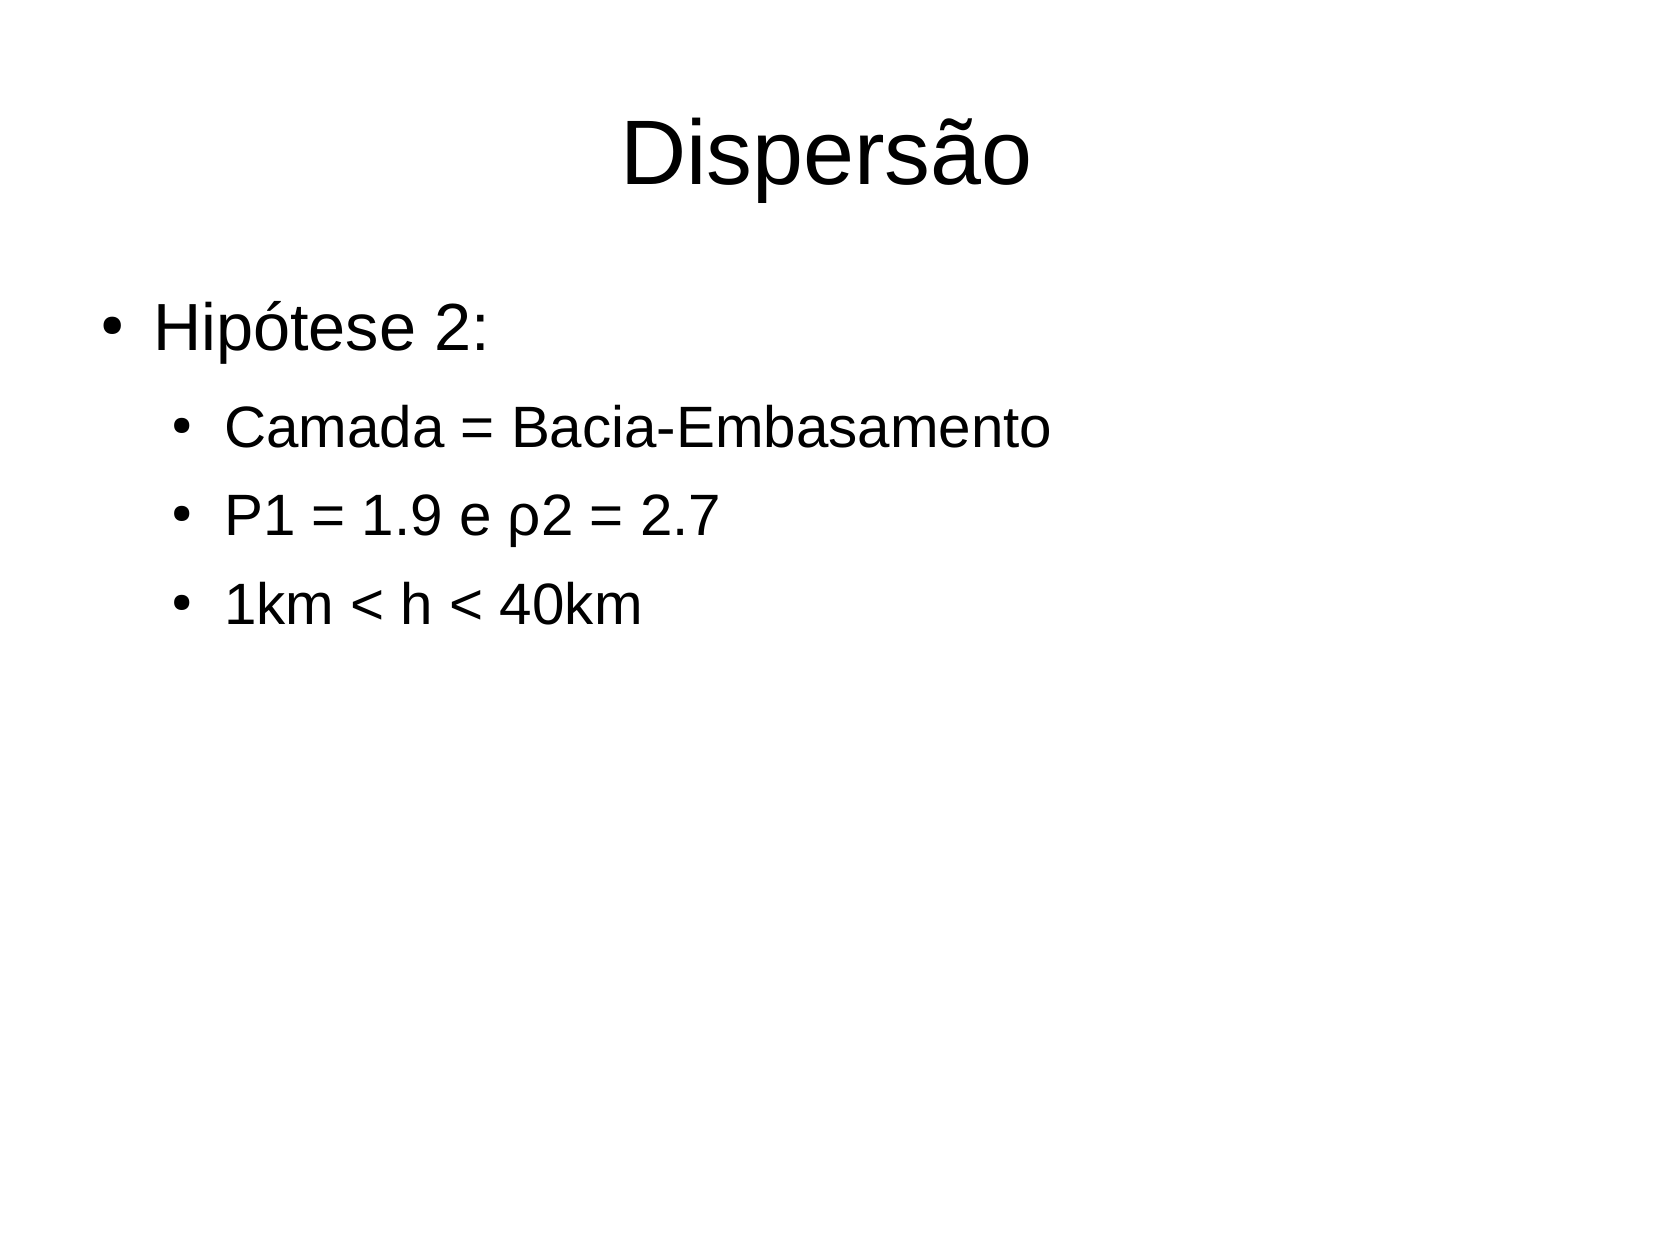

# Dispersão
Hipótese 2:
Camada = Bacia-Embasamento
Ρ1 = 1.9 e ρ2 = 2.7
1km < h < 40km